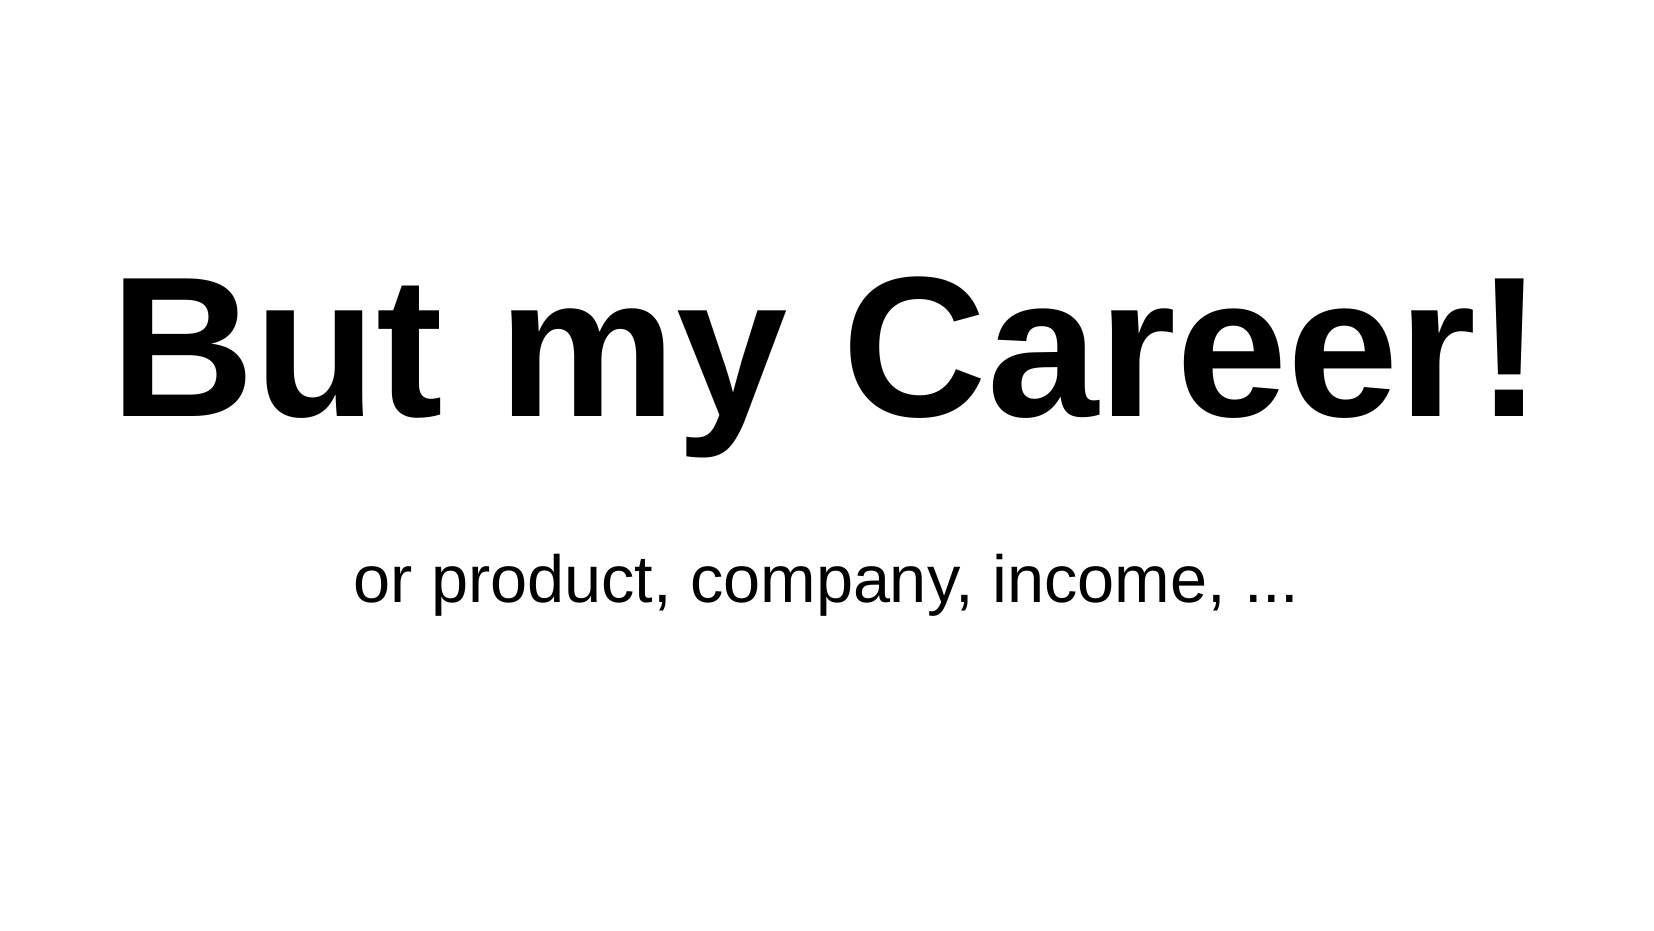

# But my Career!
or product, company, income, ...